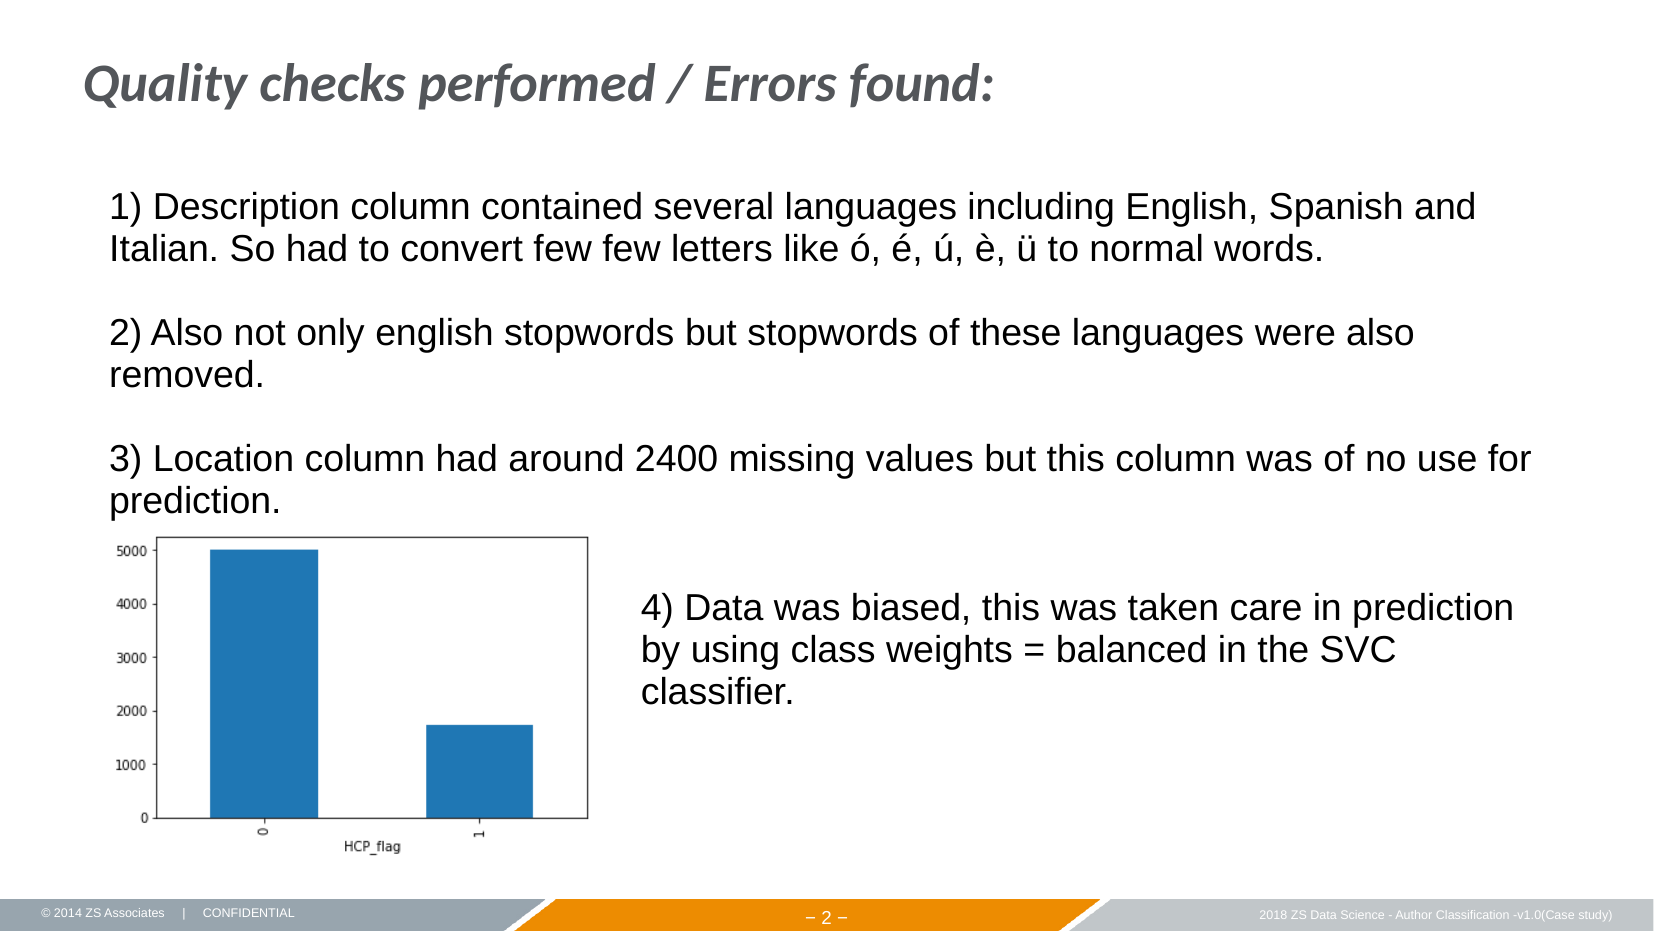

# Quality checks performed / Errors found:
1) Description column contained several languages including English, Spanish and Italian. So had to convert few few letters like ó, é, ú, è, ü to normal words.
2) Also not only english stopwords but stopwords of these languages were also removed.
3) Location column had around 2400 missing values but this column was of no use for prediction.
4) Data was biased, this was taken care in prediction by using class weights = balanced in the SVC classifier.